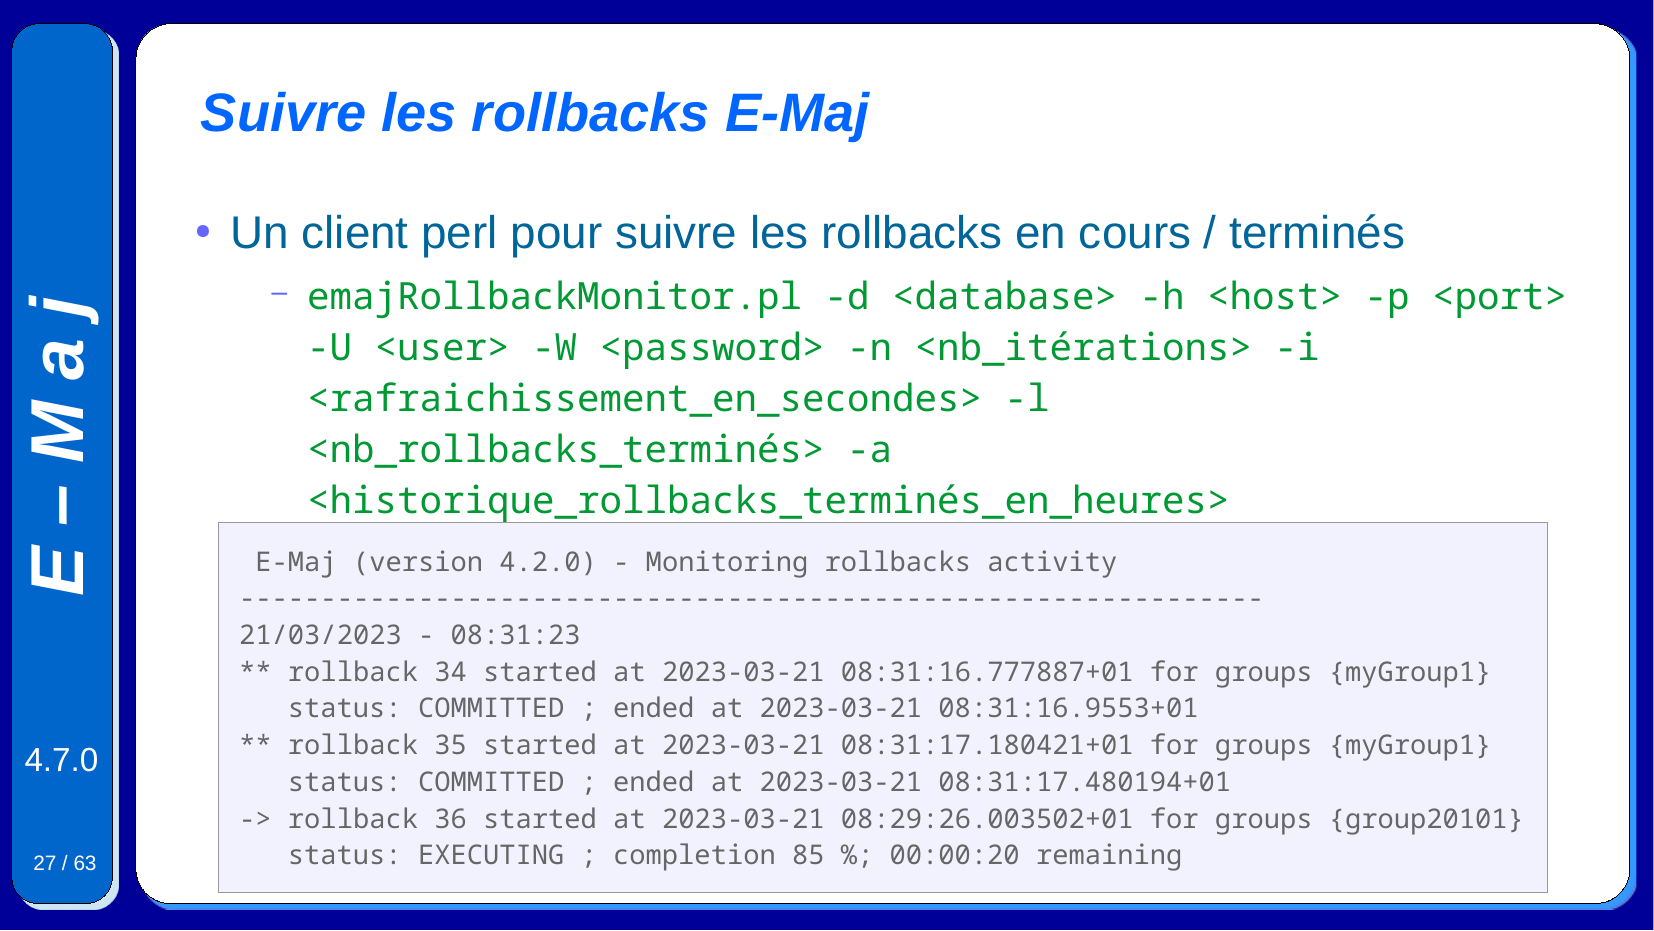

# Suivre les rollbacks E-Maj
Un client perl pour suivre les rollbacks en cours / terminés
emajRollbackMonitor.pl -d <database> -h <host> -p <port> -U <user> -W <password> -n <nb_itérations> -i <rafraichissement_en_secondes> -l <nb_rollbacks_terminés> -a <historique_rollbacks_terminés_en_heures>
 E-Maj (version 4.2.0) - Monitoring rollbacks activity
---------------------------------------------------------------
21/03/2023 - 08:31:23
** rollback 34 started at 2023-03-21 08:31:16.777887+01 for groups {myGroup1}
 status: COMMITTED ; ended at 2023-03-21 08:31:16.9553+01
** rollback 35 started at 2023-03-21 08:31:17.180421+01 for groups {myGroup1}
 status: COMMITTED ; ended at 2023-03-21 08:31:17.480194+01
-> rollback 36 started at 2023-03-21 08:29:26.003502+01 for groups {group20101}
 status: EXECUTING ; completion 85 %; 00:00:20 remaining